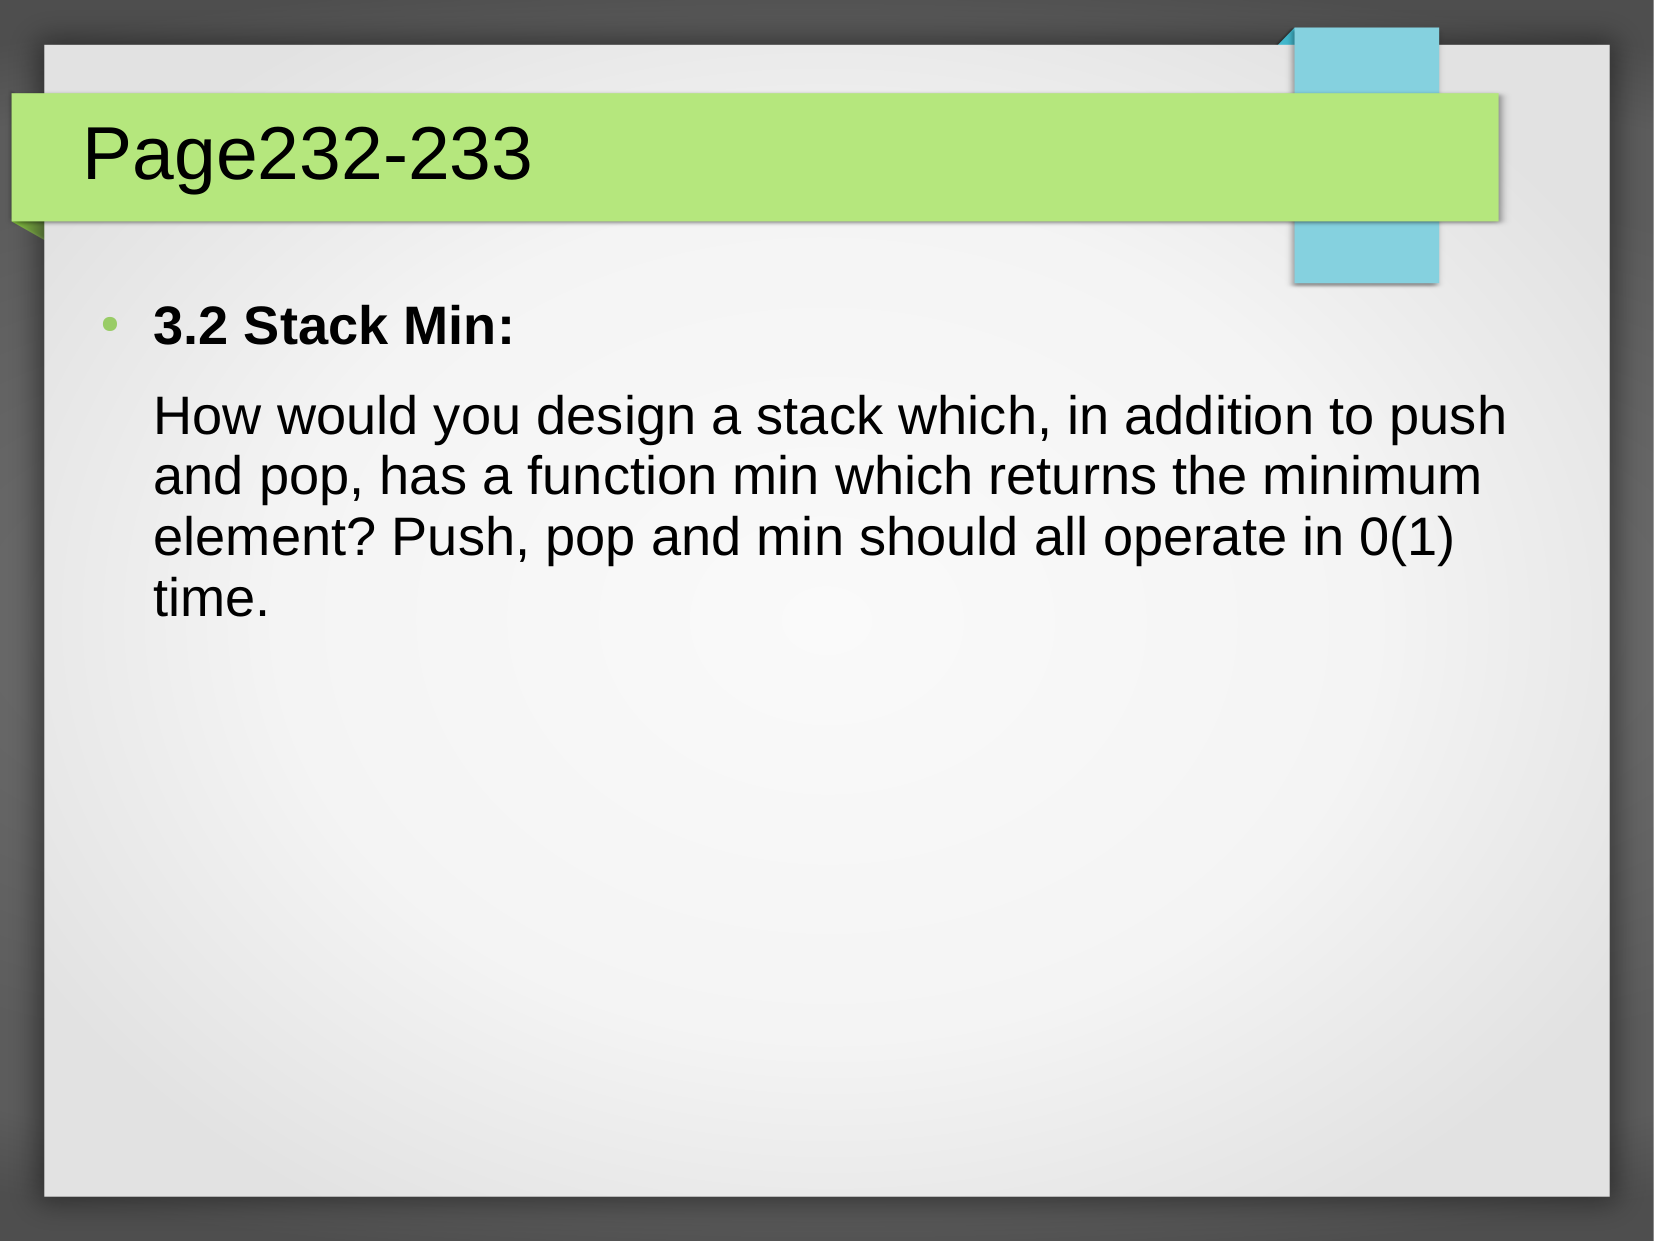

# Page232-233
3.2 Stack Min:
How would you design a stack which, in addition to push and pop, has a function min which returns the minimum element? Push, pop and min should all operate in 0(1) time.